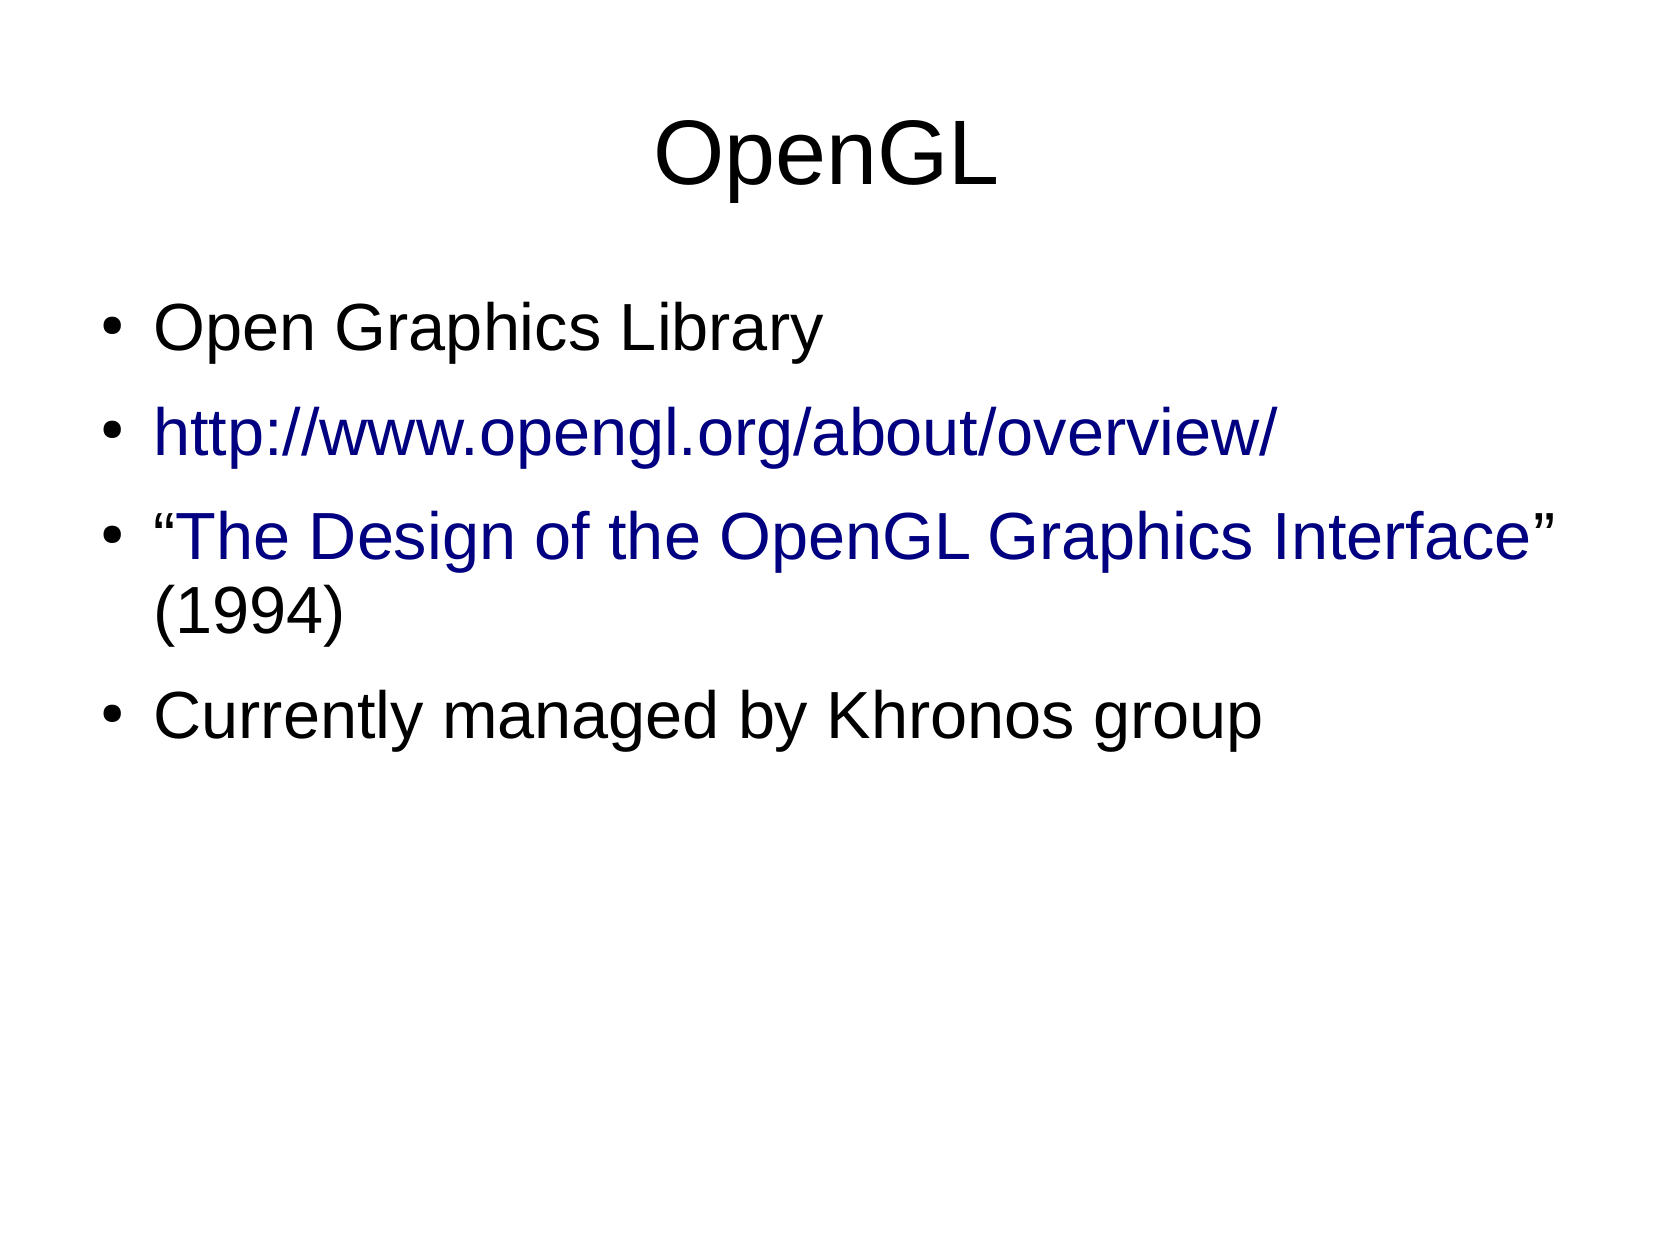

# OpenGL
Open Graphics Library
http://www.opengl.org/about/overview/
“The Design of the OpenGL Graphics Interface” (1994)
Currently managed by Khronos group